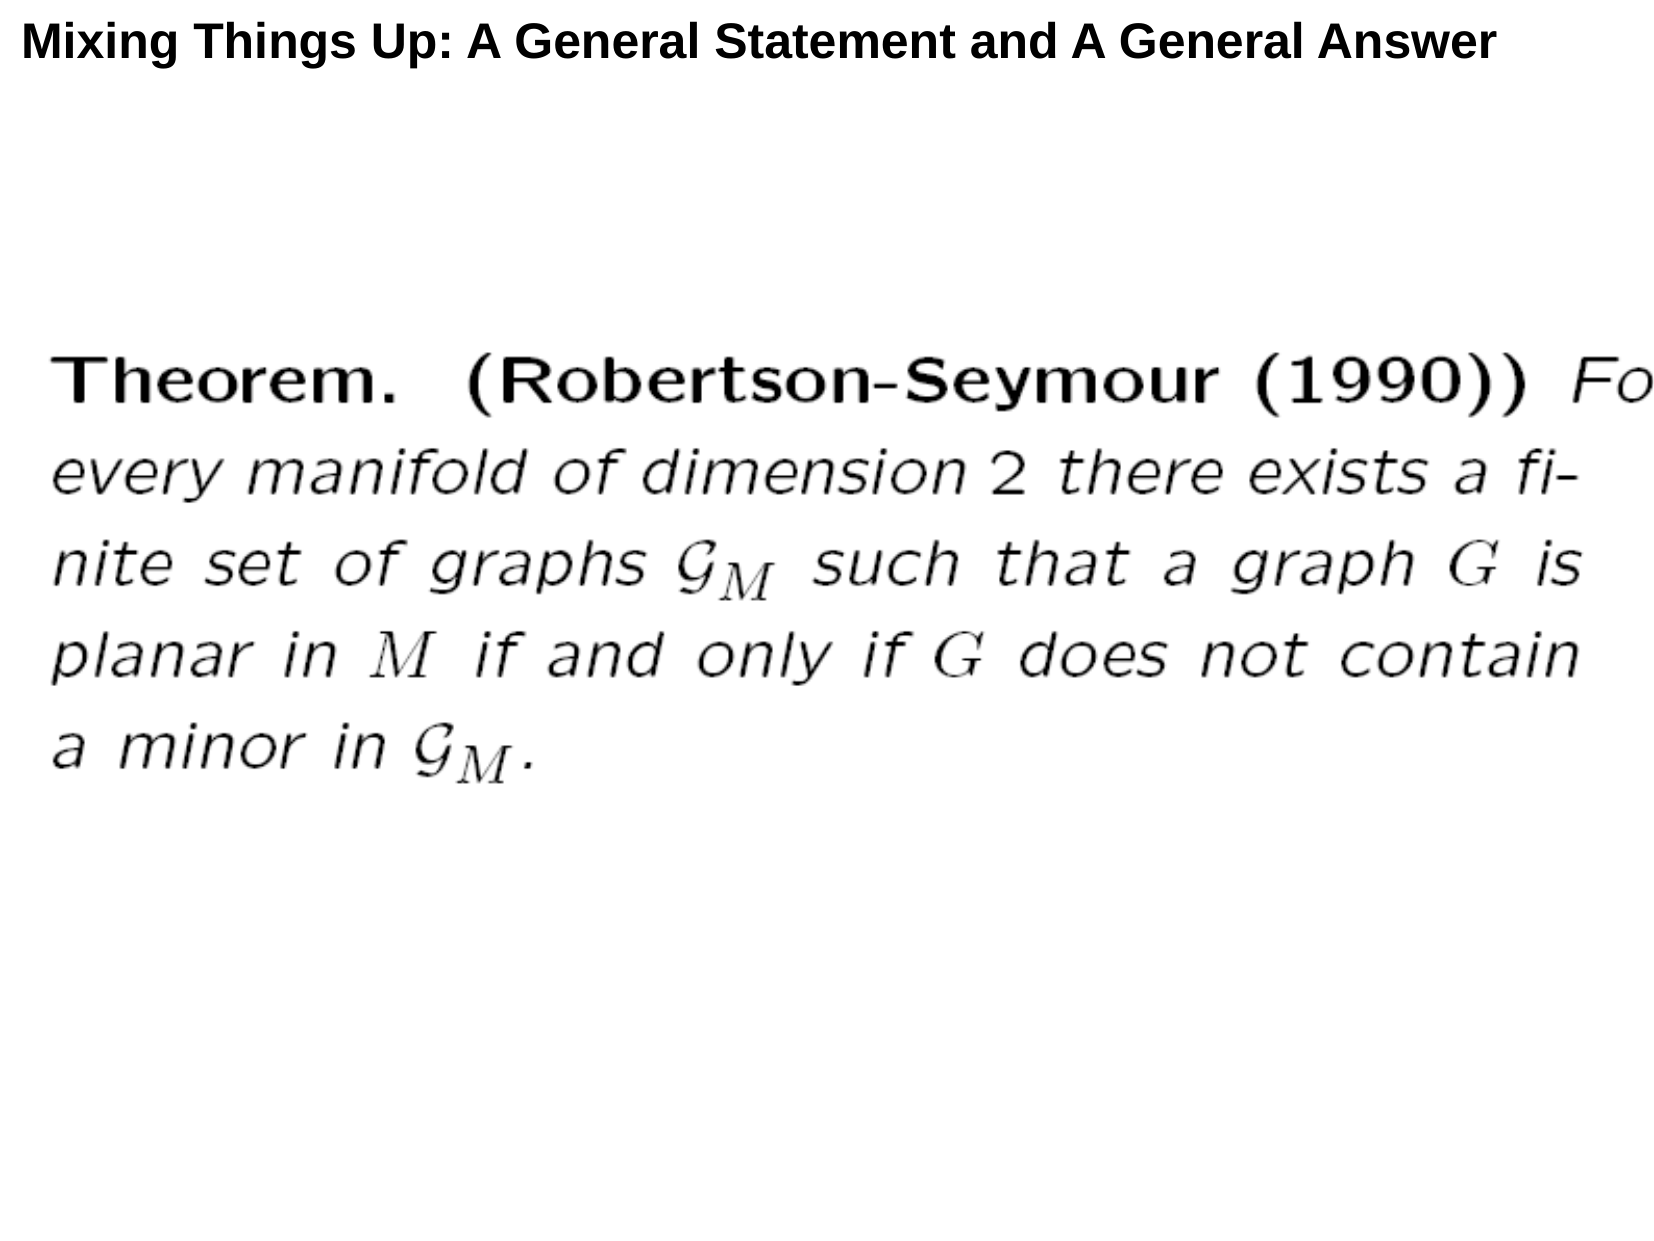

Mixing Things Up: A General Statement and A General Answer